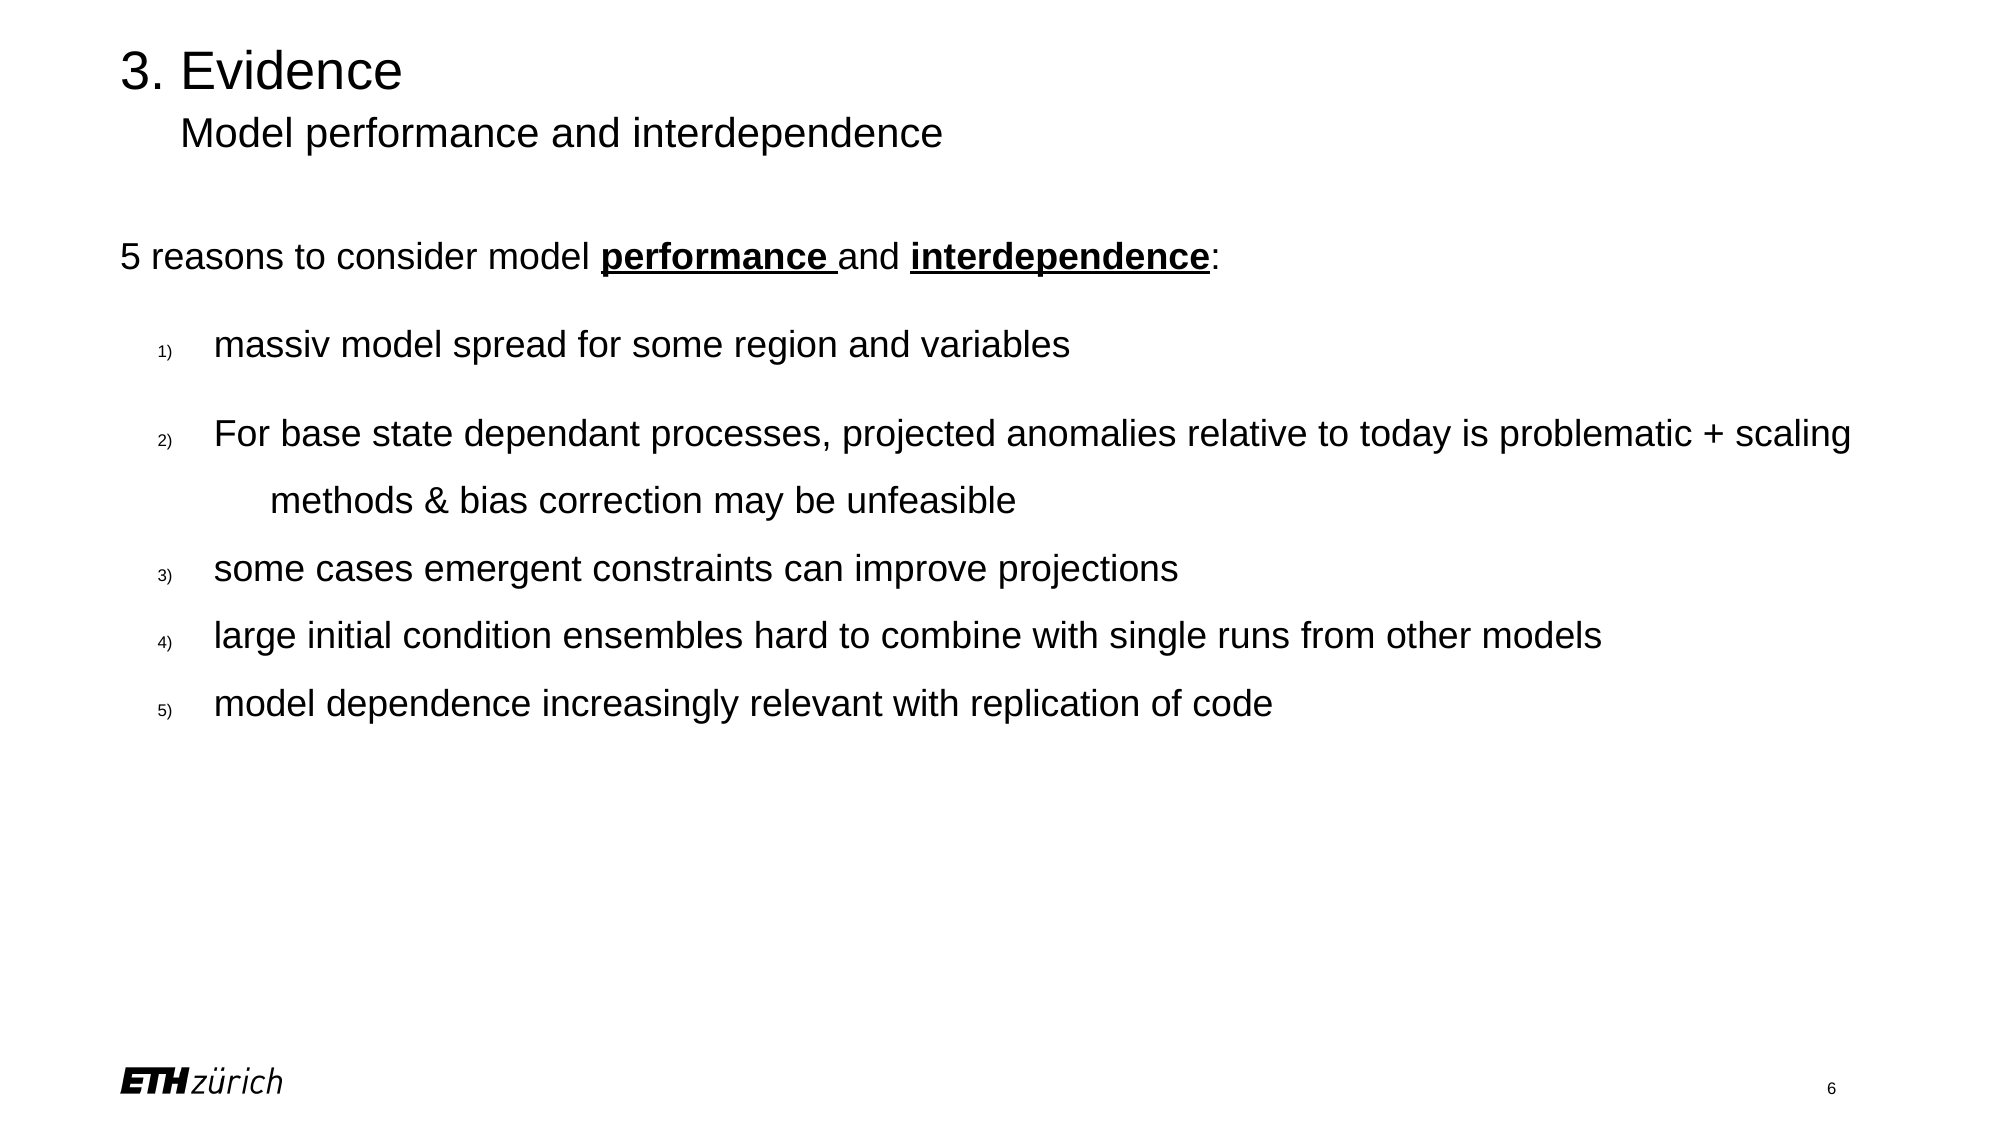

3. Evidence
 Model performance and interdependence
# 5 reasons to consider model performance and interdependence:
massiv model spread for some region and variables
For base state dependant processes, projected anomalies relative to today is problematic + scaling methods & bias correction may be unfeasible
some cases emergent constraints can improve projections
large initial condition ensembles hard to combine with single runs from other models
model dependence increasingly relevant with replication of code
6